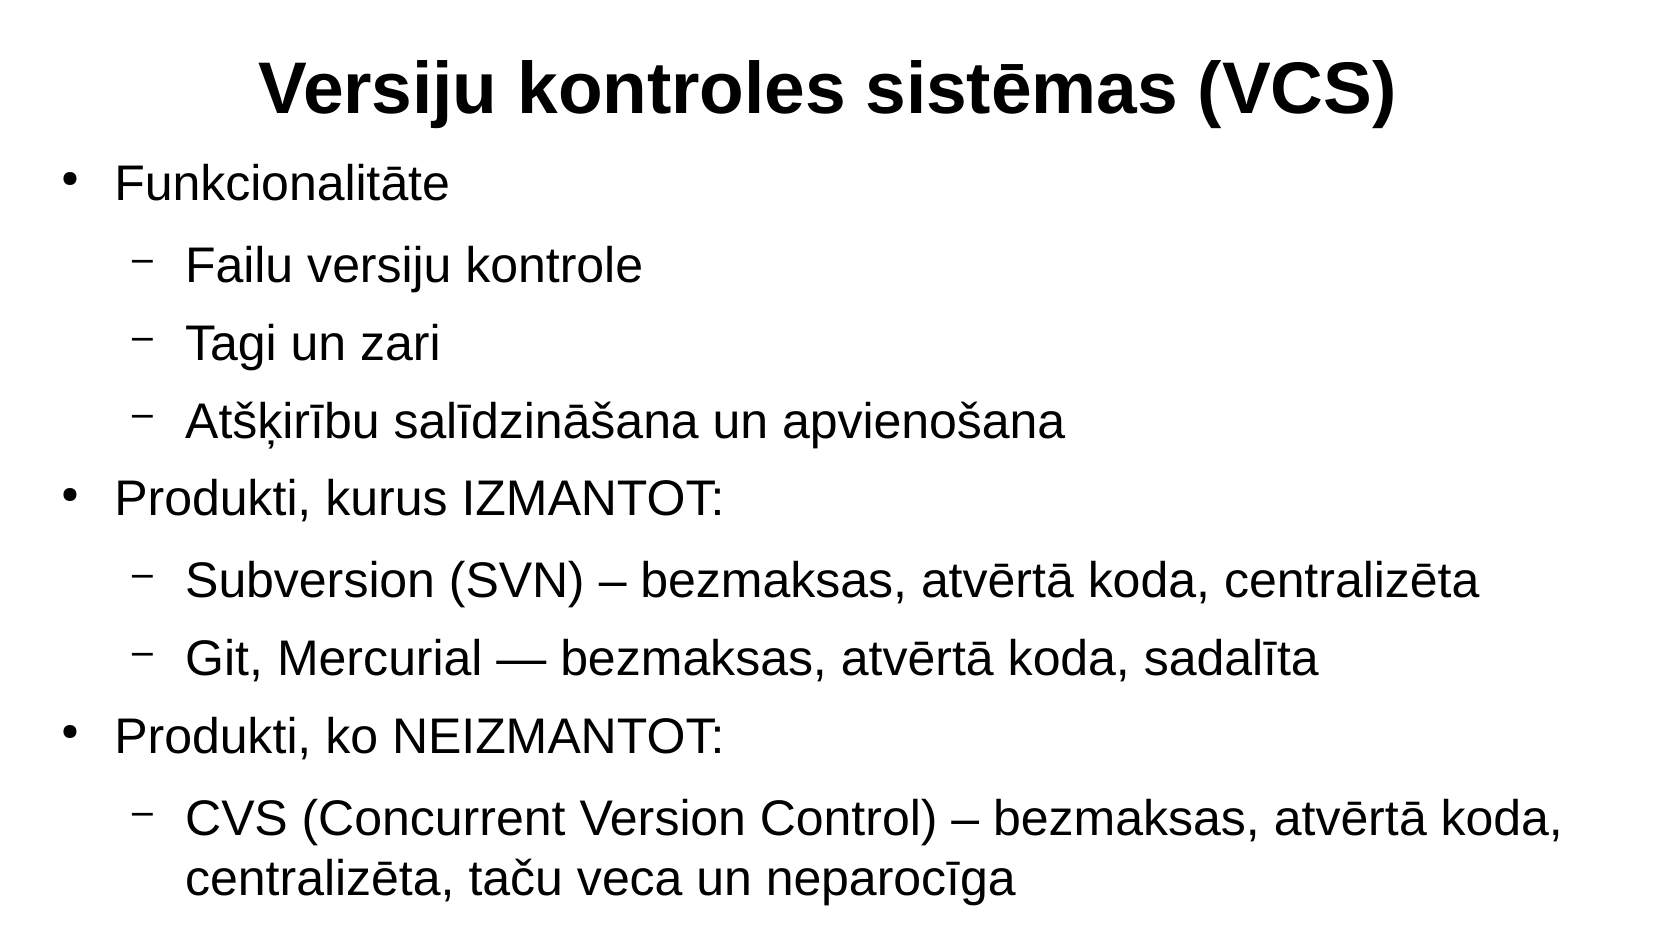

Versiju kontroles sistēmas (VCS)
# Funkcionalitāte
Failu versiju kontrole
Tagi un zari
Atšķirību salīdzināšana un apvienošana
Produkti, kurus IZMANTOT:
Subversion (SVN) – bezmaksas, atvērtā koda, centralizēta
Git, Mercurial — bezmaksas, atvērtā koda, sadalīta
Produkti, ko NEIZMANTOT:
CVS (Concurrent Version Control) – bezmaksas, atvērtā koda, centralizēta, taču veca un neparocīga
IBM/Rational ClearCase, Perforce Helix, Microsoft TFVC (Team Foundation Version Control) — vecas, stīvas, centralizētas un slēgtā pirmkoda sistēmas